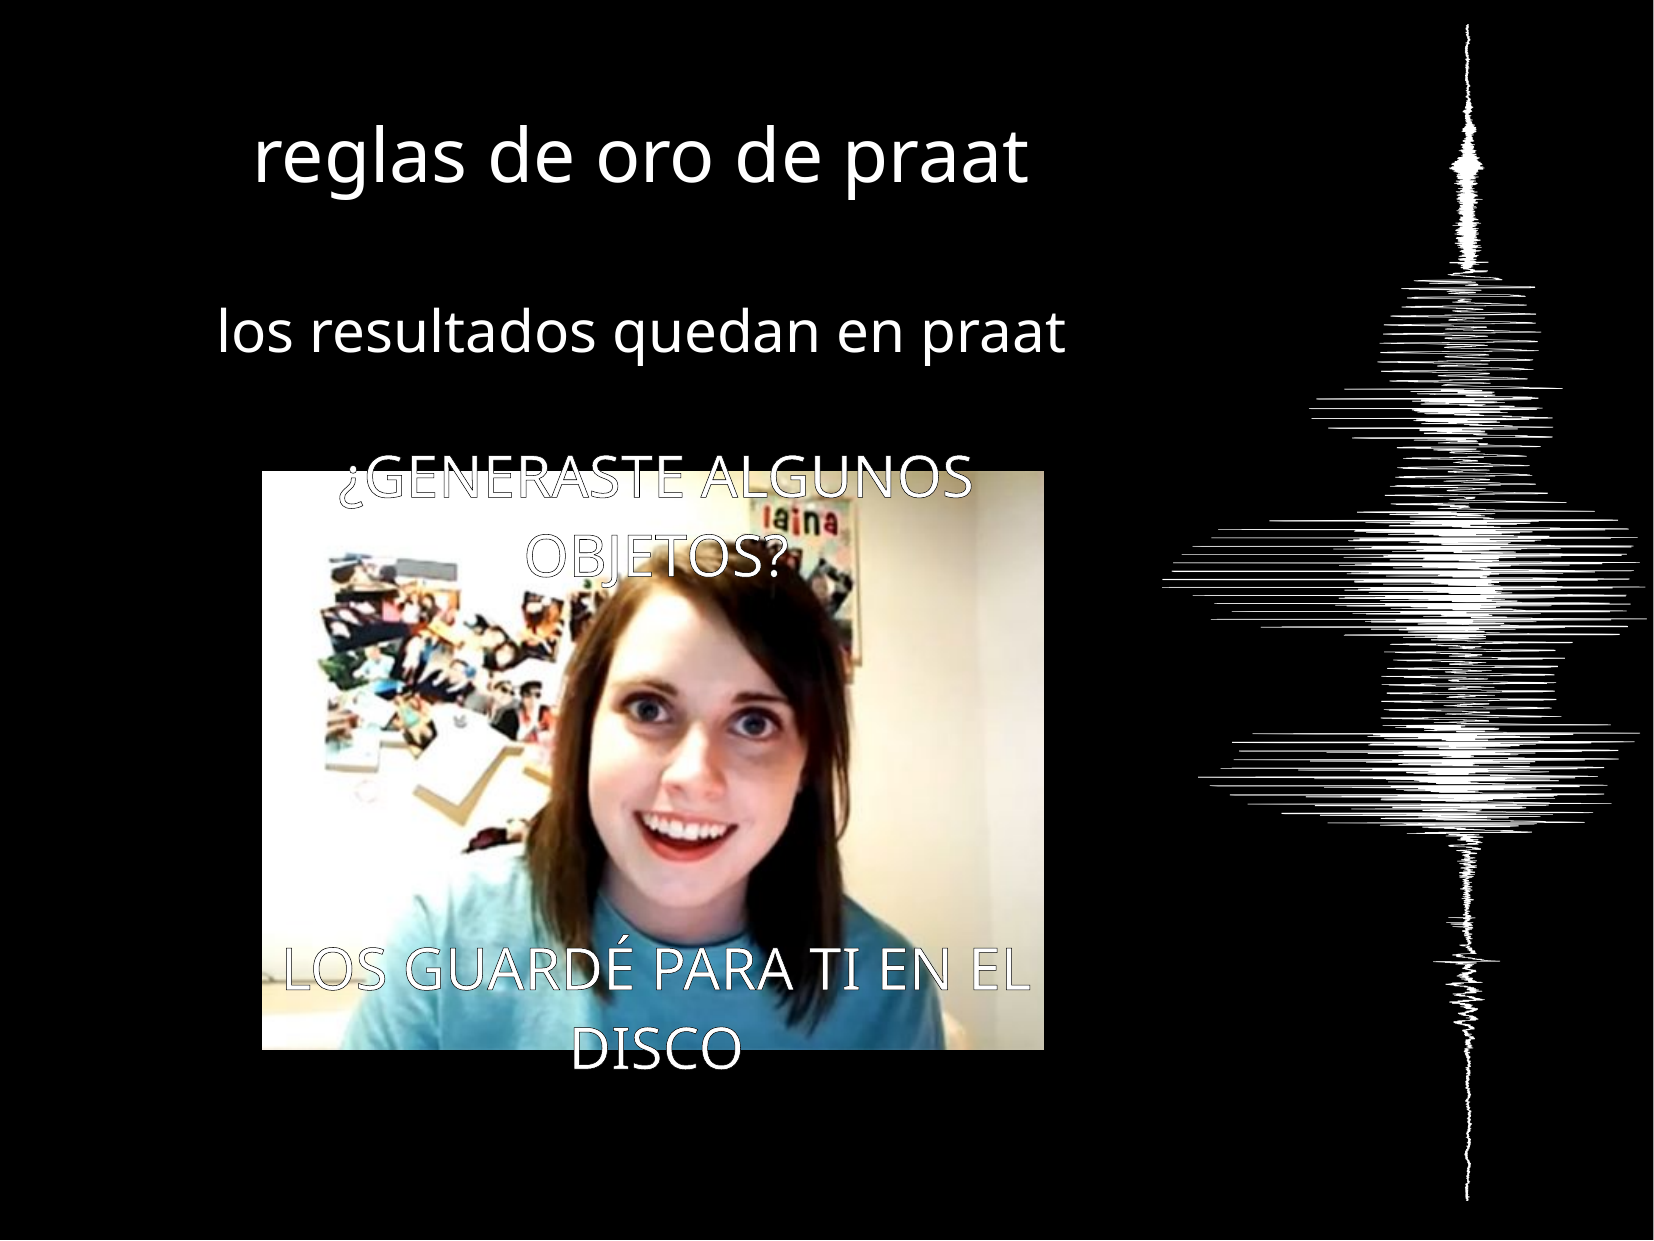

# reglas de oro de praat
los resultados quedan en praat
¿GENERASTE ALGUNOS OBJETOS?
LOS GUARDÉ PARA TI EN EL DISCO